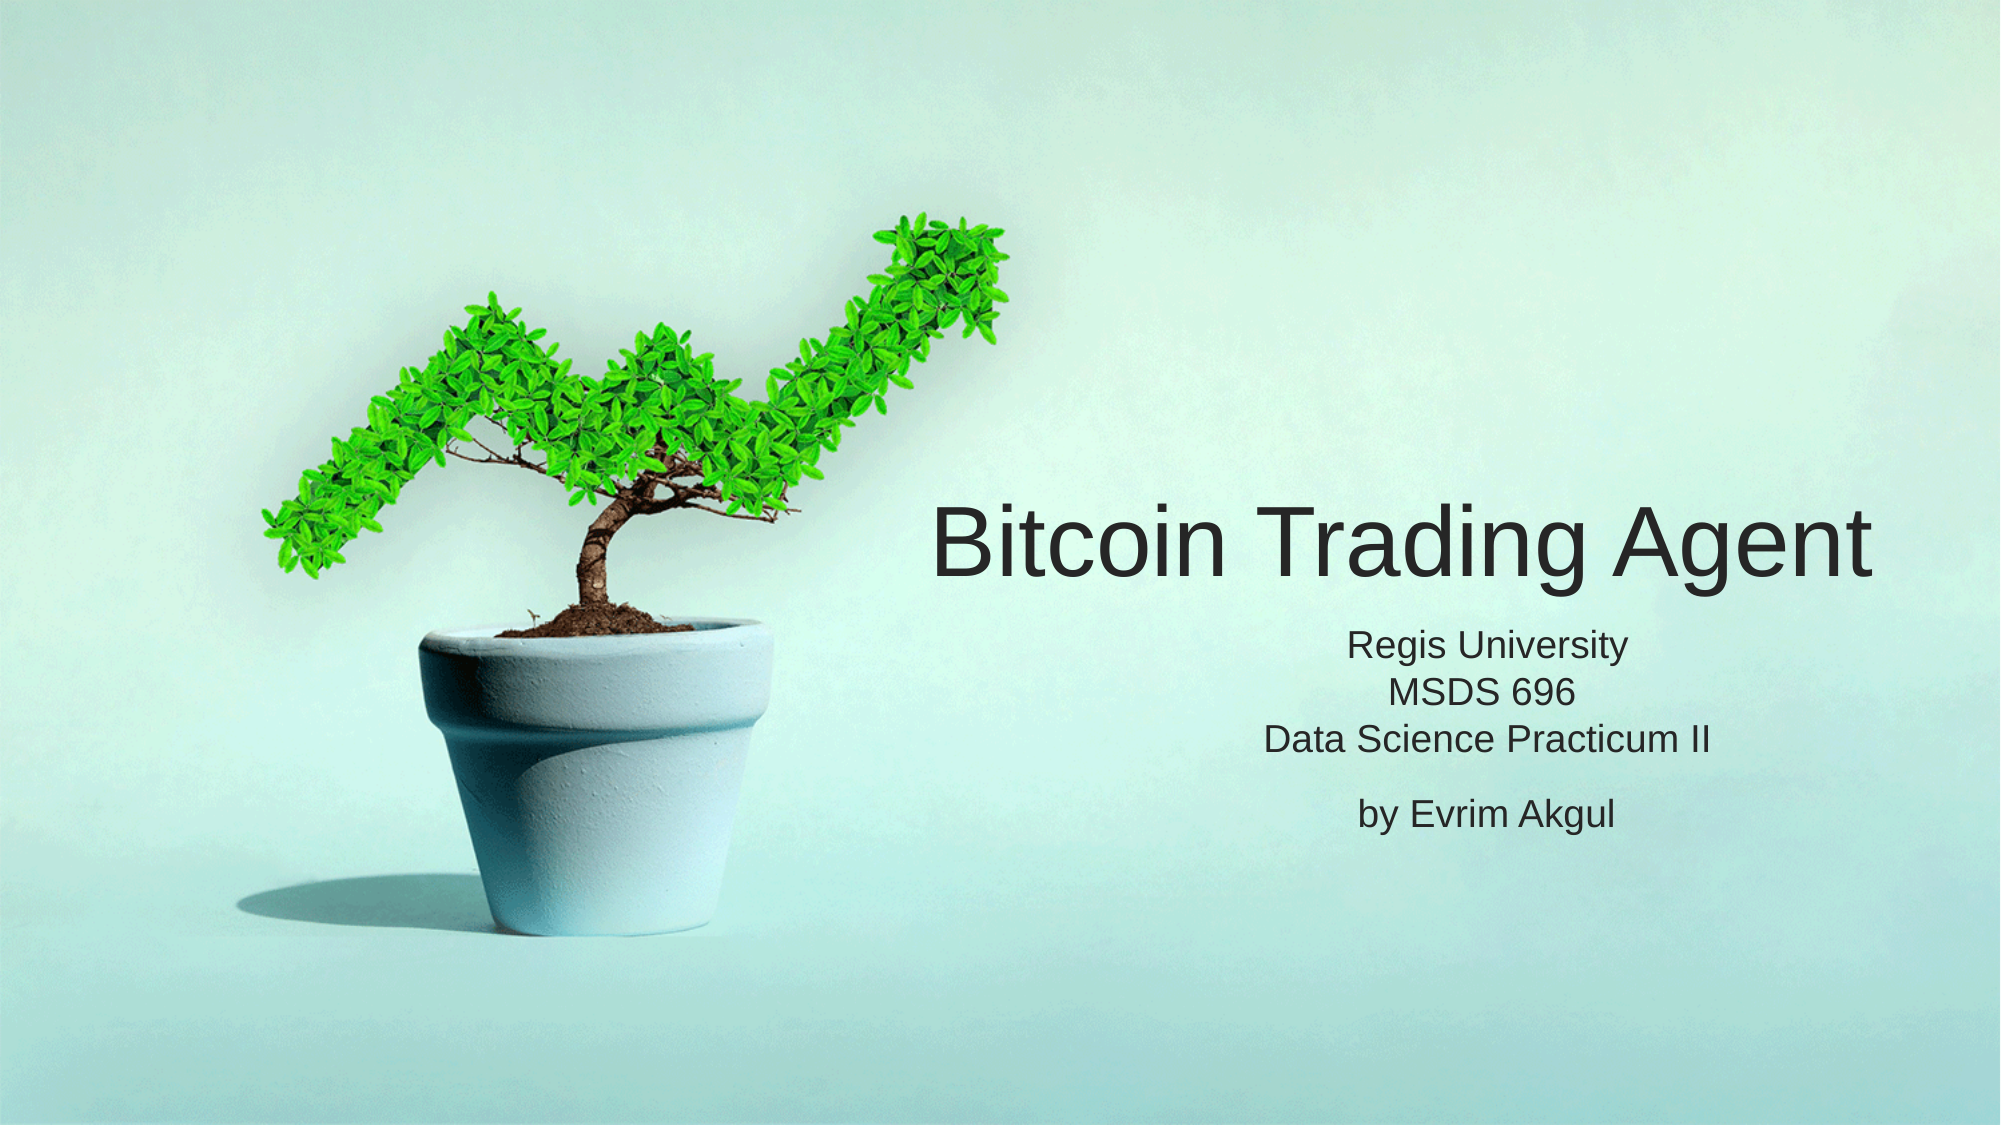

Bitcoin Trading Agent
Regis University
MSDS 696
Data Science Practicum II
by Evrim Akgul